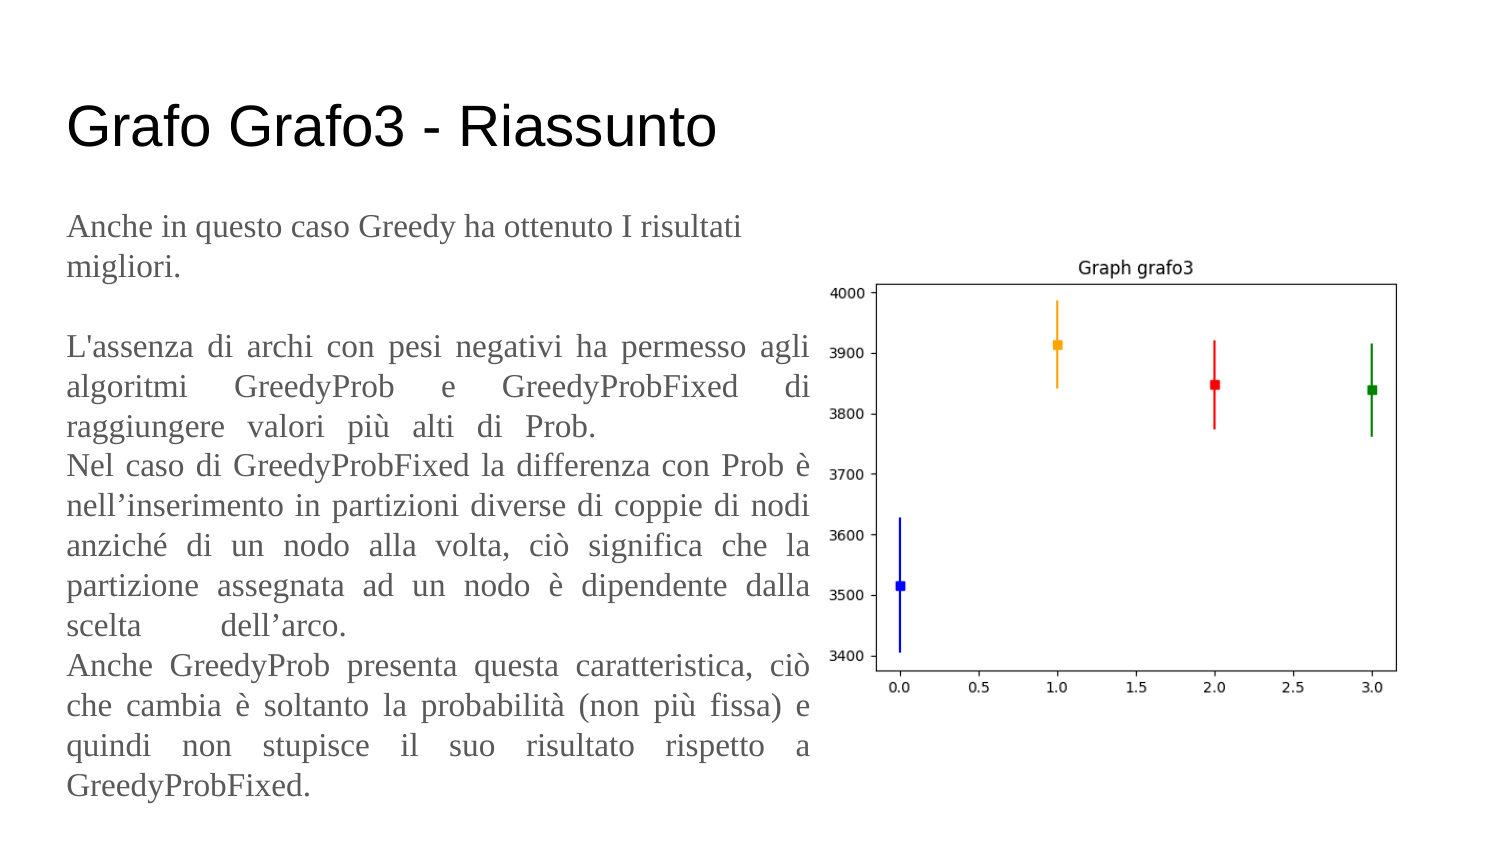

# Grafo Grafo3 - Riassunto
Anche in questo caso Greedy ha ottenuto I risultati migliori.
L'assenza di archi con pesi negativi ha permesso agli algoritmi GreedyProb e GreedyProbFixed di raggiungere valori più alti di Prob.
Nel caso di GreedyProbFixed la differenza con Prob è nell’inserimento in partizioni diverse di coppie di nodi anziché di un nodo alla volta, ciò significa che la partizione assegnata ad un nodo è dipendente dalla scelta dell’arco.
Anche GreedyProb presenta questa caratteristica, ciò che cambia è soltanto la probabilità (non più fissa) e quindi non stupisce il suo risultato rispetto a GreedyProbFixed.